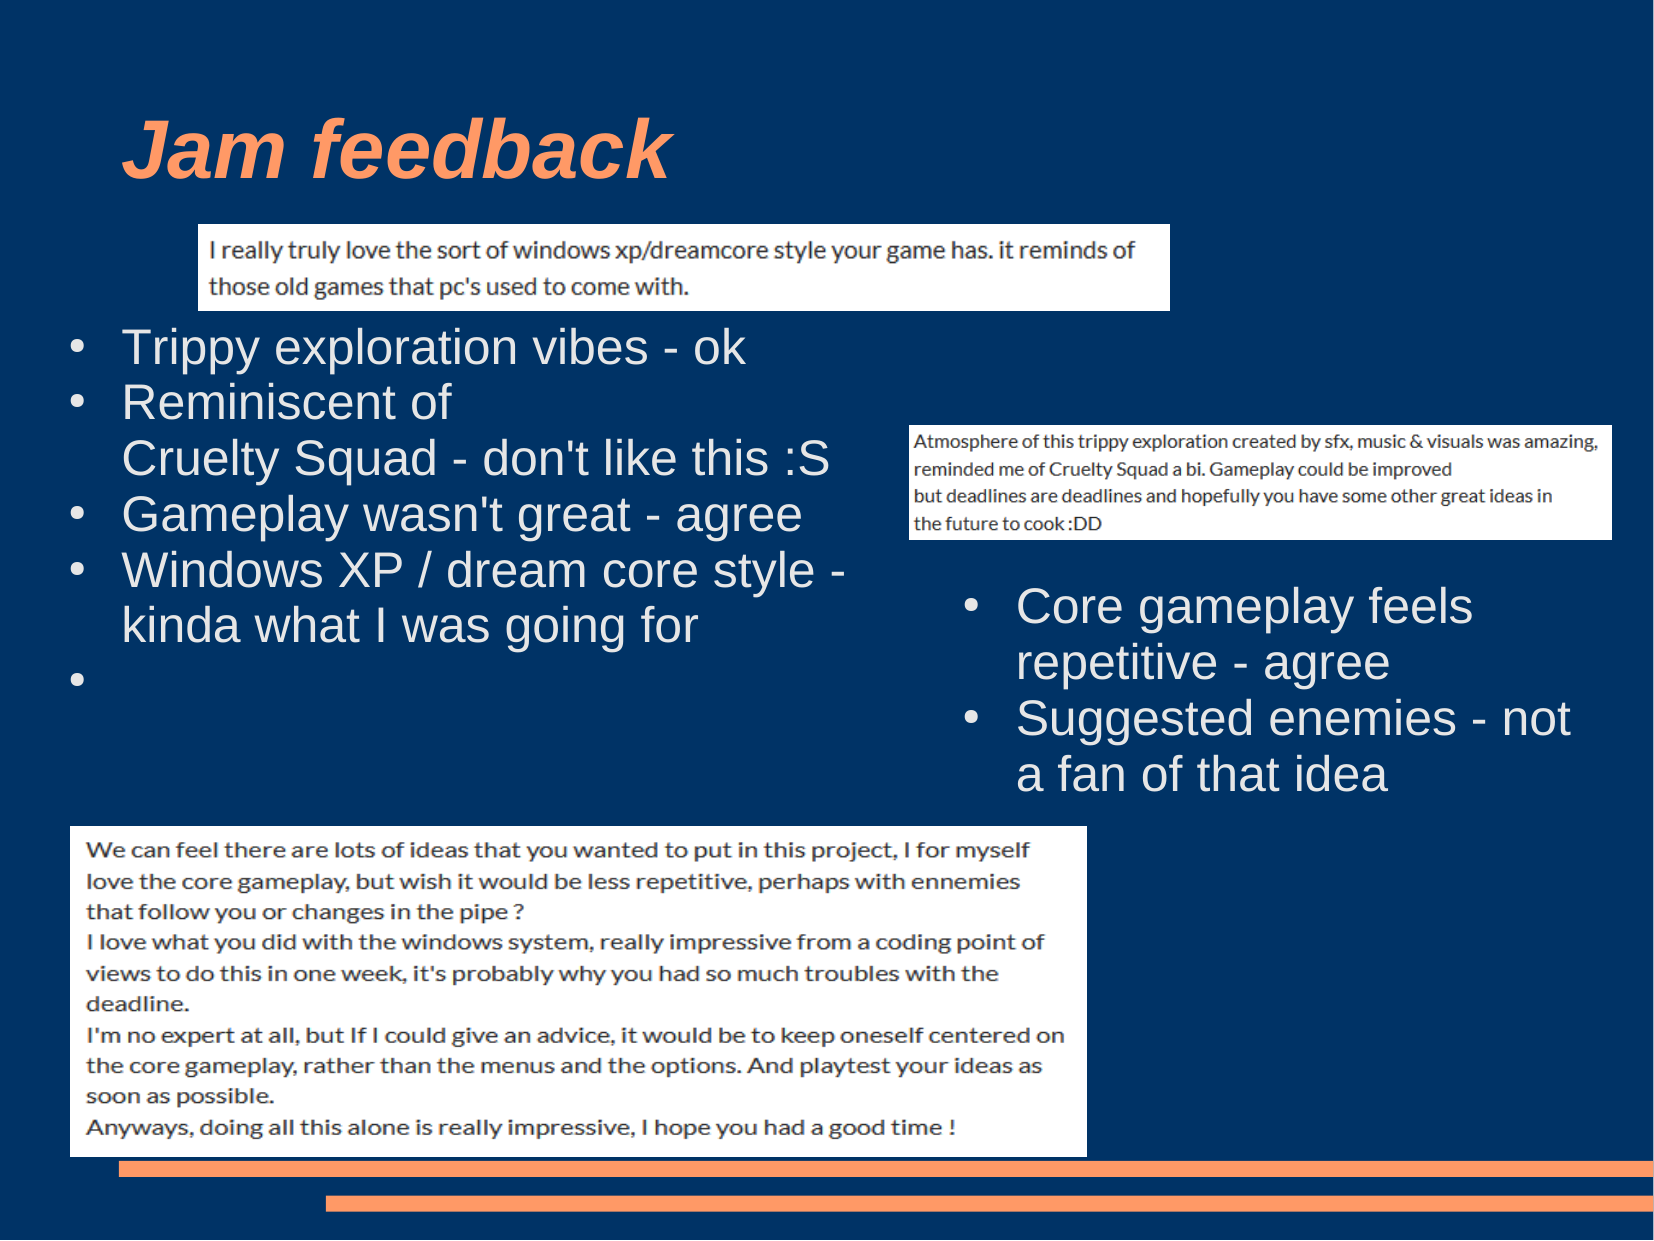

# Jam feedback
Trippy exploration vibes - ok
Reminiscent of
Cruelty Squad - don't like this :S
Gameplay wasn't great - agree
Windows XP / dream core style - kinda what I was going for
Core gameplay feels repetitive - agree
Suggested enemies - not a fan of that idea